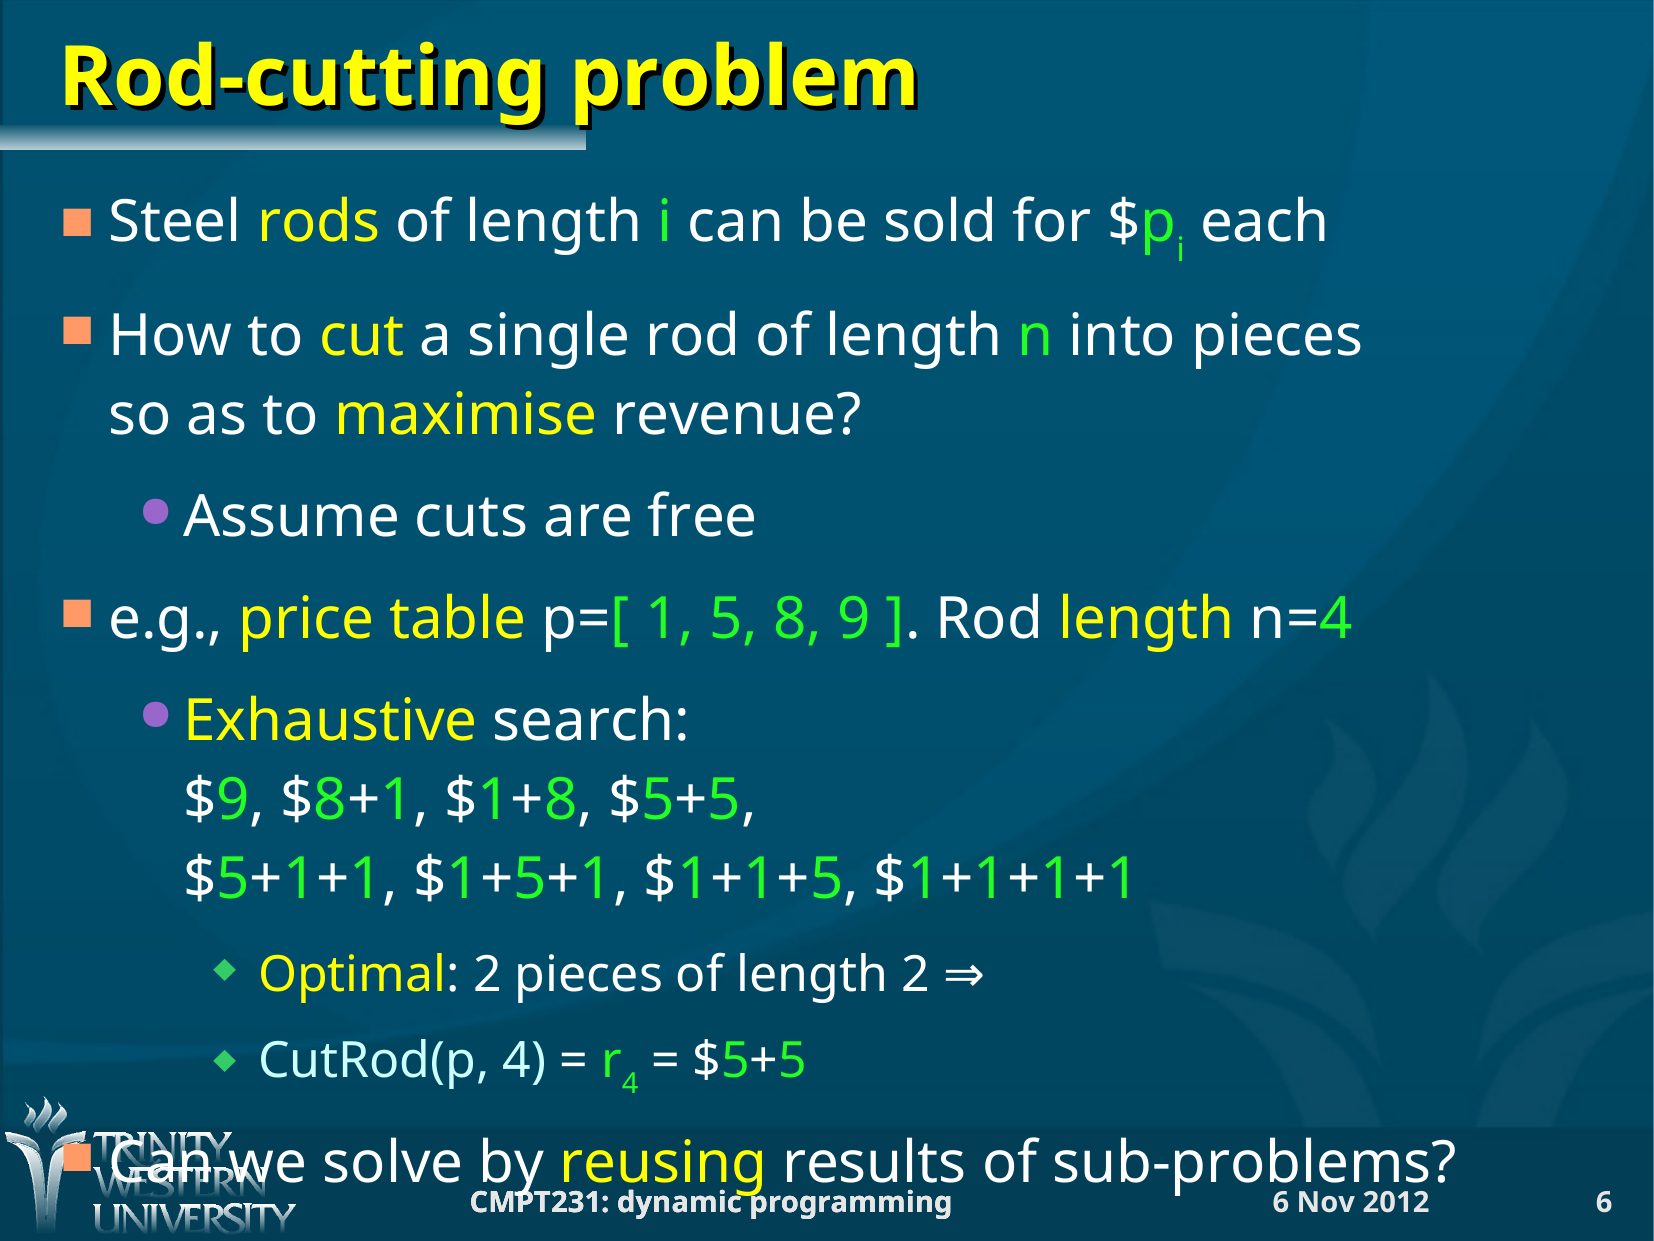

# Rod-cutting problem
Steel rods of length i can be sold for $pi each
How to cut a single rod of length n into pieces
so as to maximise revenue?
Assume cuts are free
e.g., price table p=[ 1, 5, 8, 9 ]. Rod length n=4
Exhaustive search:
$9, $8+1, $1+8, $5+5,
$5+1+1, $1+5+1, $1+1+5, $1+1+1+1
Optimal: 2 pieces of length 2 ⇒
CutRod(p, 4) = r4 = $5+5
Can we solve by reusing results of sub-problems?
CMPT231: dynamic programming
6 Nov 2012
6